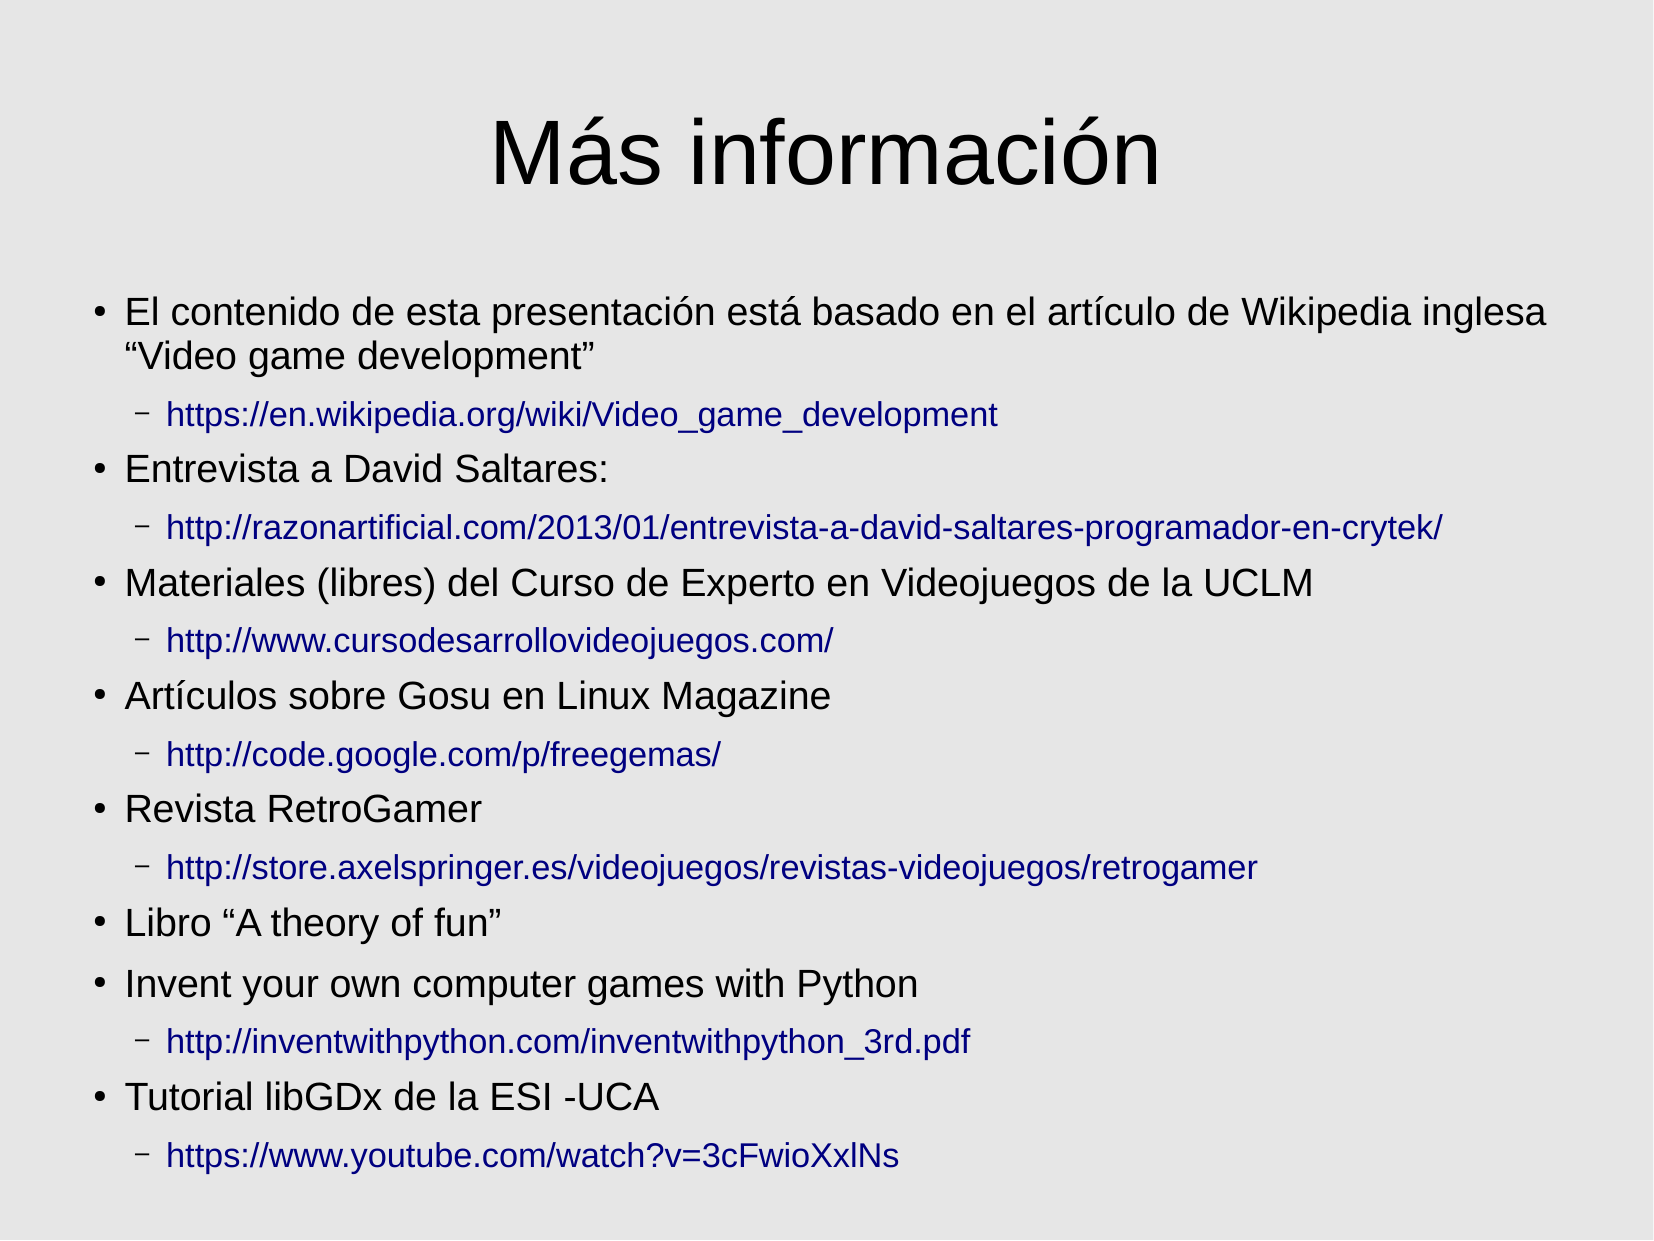

# Más información
El contenido de esta presentación está basado en el artículo de Wikipedia inglesa “Video game development”
https://en.wikipedia.org/wiki/Video_game_development
Entrevista a David Saltares:
http://razonartificial.com/2013/01/entrevista-a-david-saltares-programador-en-crytek/
Materiales (libres) del Curso de Experto en Videojuegos de la UCLM
http://www.cursodesarrollovideojuegos.com/
Artículos sobre Gosu en Linux Magazine
http://code.google.com/p/freegemas/
Revista RetroGamer
http://store.axelspringer.es/videojuegos/revistas-videojuegos/retrogamer
Libro “A theory of fun”
Invent your own computer games with Python
http://inventwithpython.com/inventwithpython_3rd.pdf
Tutorial libGDx de la ESI -UCA
https://www.youtube.com/watch?v=3cFwioXxlNs